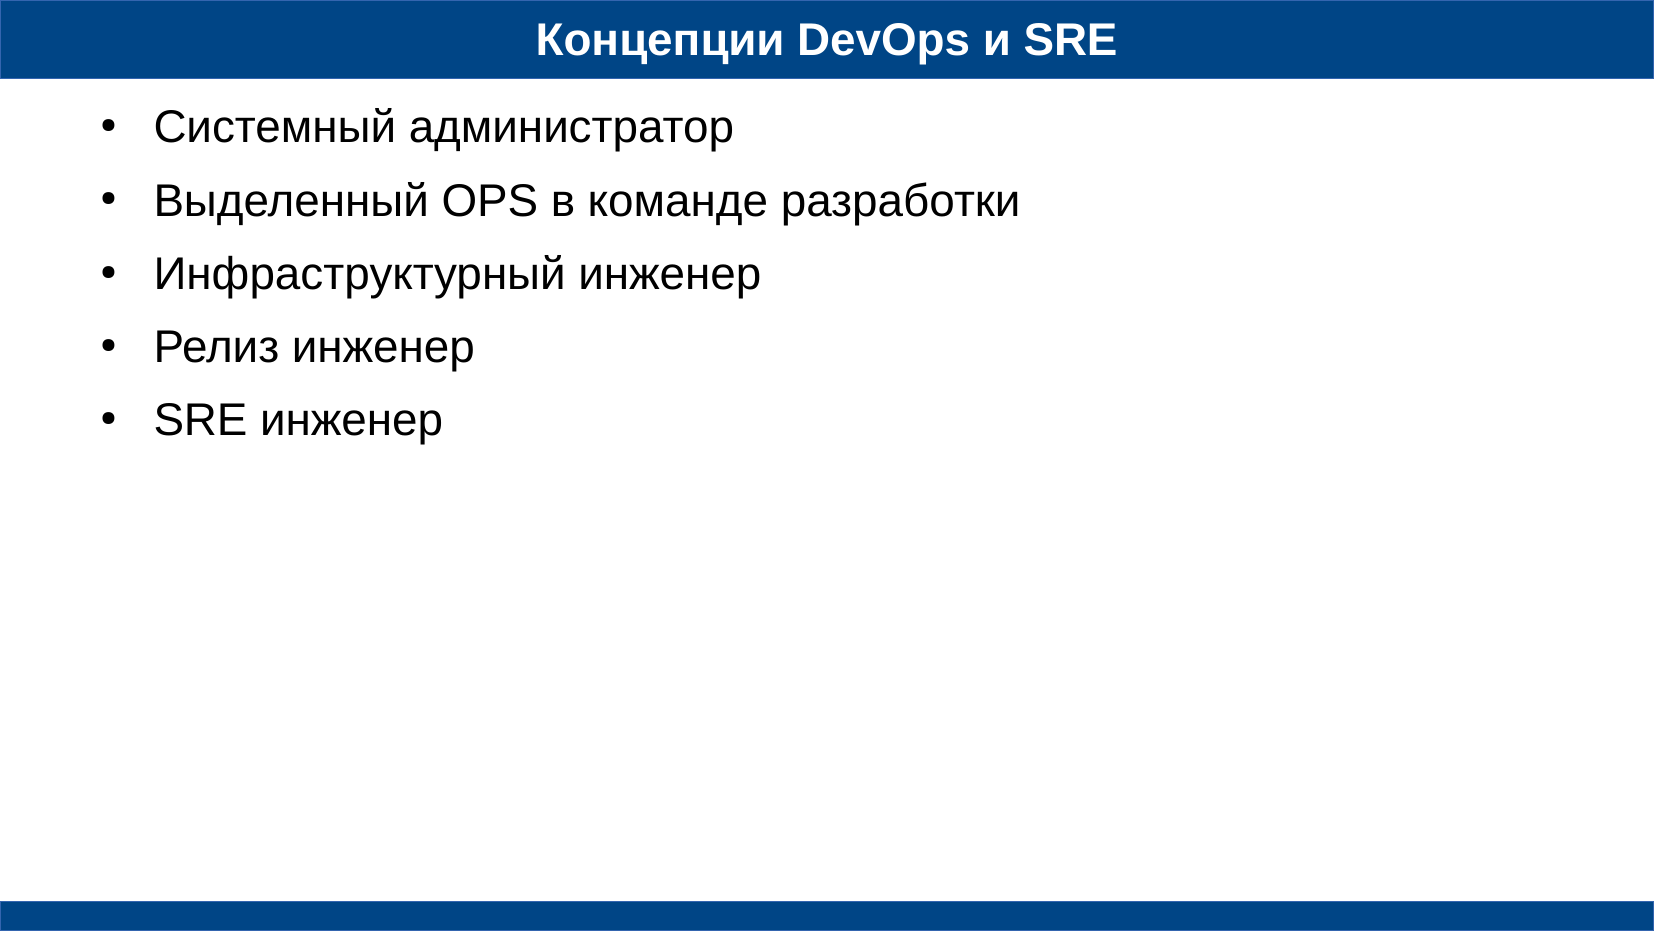

# Концепции DevOps и SRE
Системный администратор
Выделенный OPS в команде разработки
Инфраструктурный инженер
Релиз инженер
SRE инженер